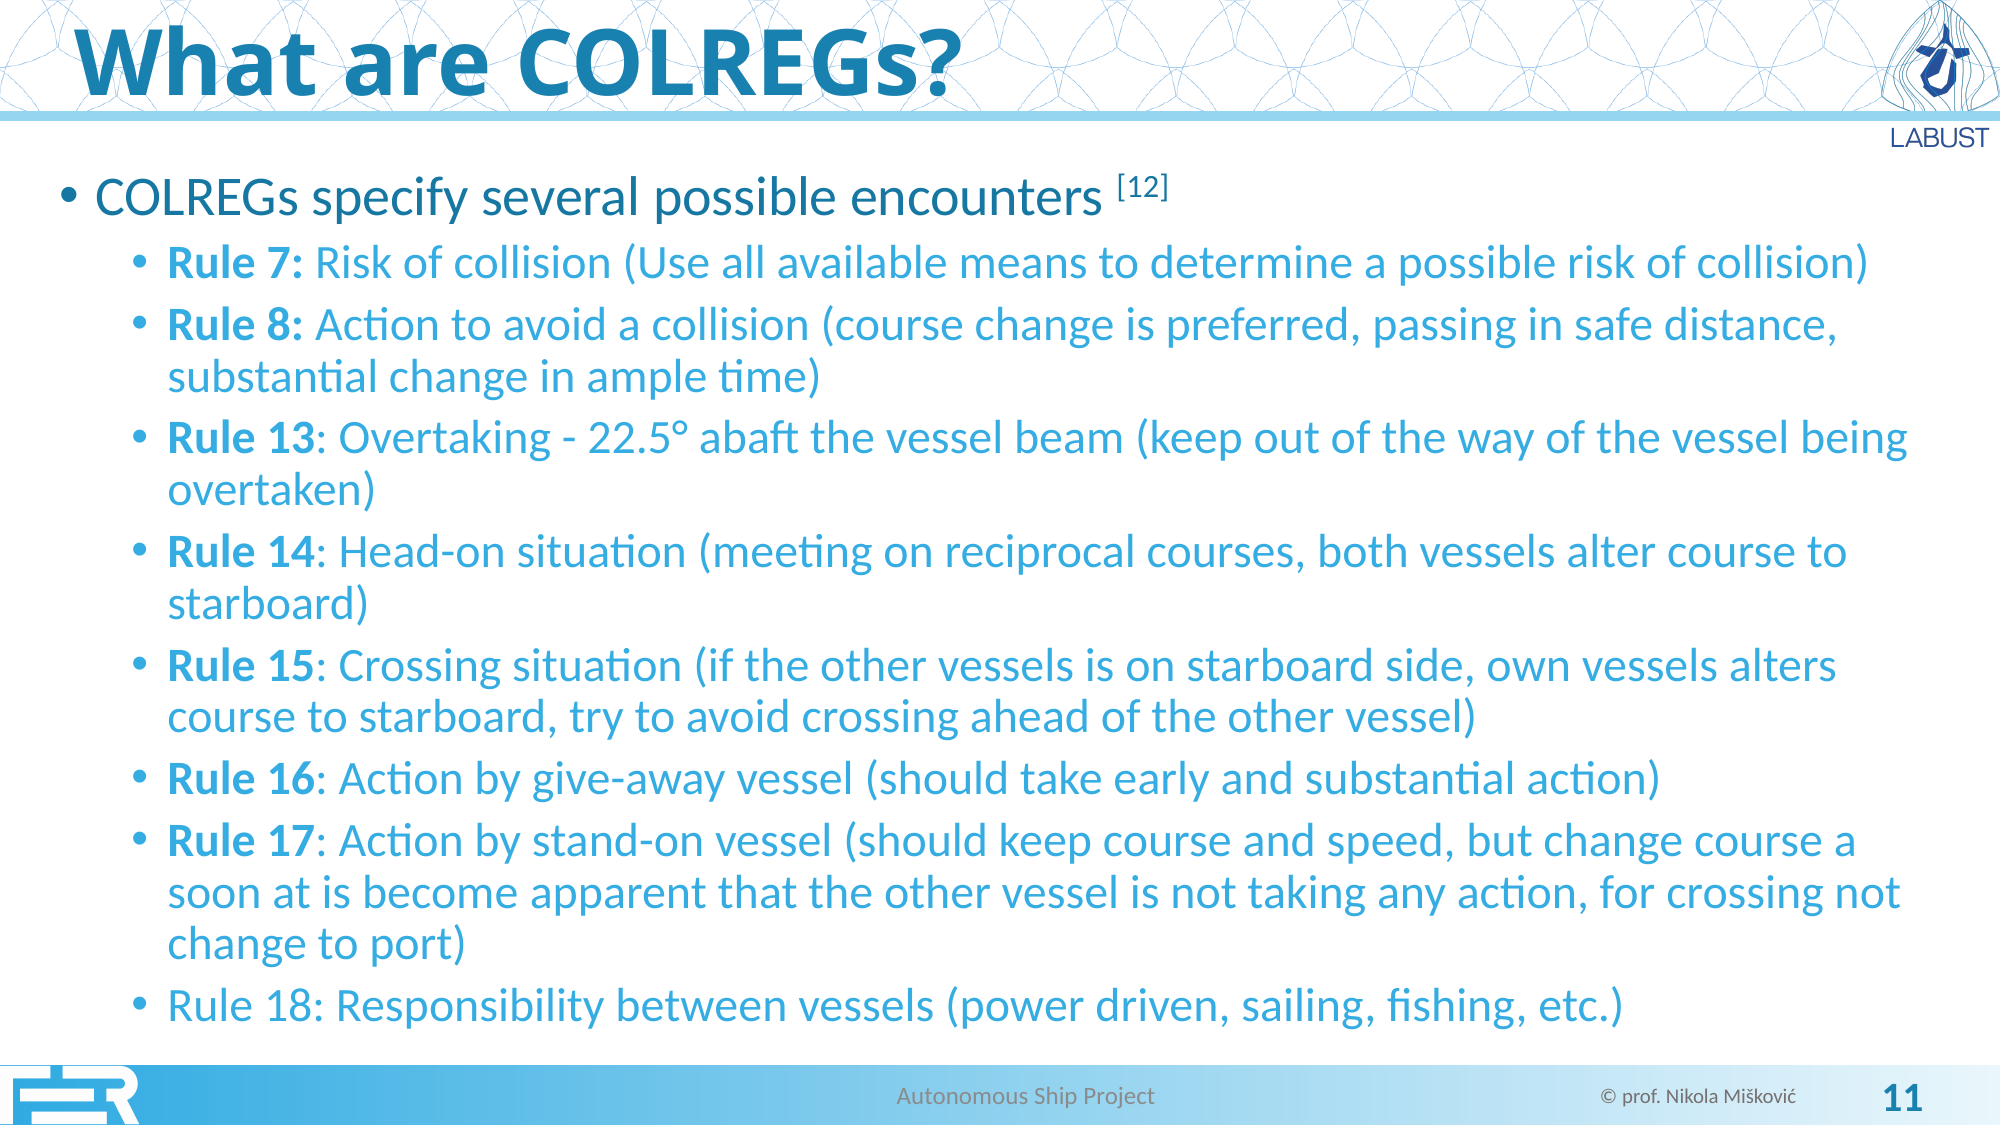

# What are COLREGs?
COLREGs specify several possible encounters [12]
Rule 7: Risk of collision (Use all available means to determine a possible risk of collision)
Rule 8: Action to avoid a collision (course change is preferred, passing in safe distance, substantial change in ample time)
Rule 13: Overtaking - 22.5° abaft the vessel beam (keep out of the way of the vessel being overtaken)
Rule 14: Head-on situation (meeting on reciprocal courses, both vessels alter course to starboard)
Rule 15: Crossing situation (if the other vessels is on starboard side, own vessels alters course to starboard, try to avoid crossing ahead of the other vessel)
Rule 16: Action by give-away vessel (should take early and substantial action)
Rule 17: Action by stand-on vessel (should keep course and speed, but change course a soon at is become apparent that the other vessel is not taking any action, for crossing not change to port)
Rule 18: Responsibility between vessels (power driven, sailing, fishing, etc.)
Guidance and Control of Marine Vehicles
11